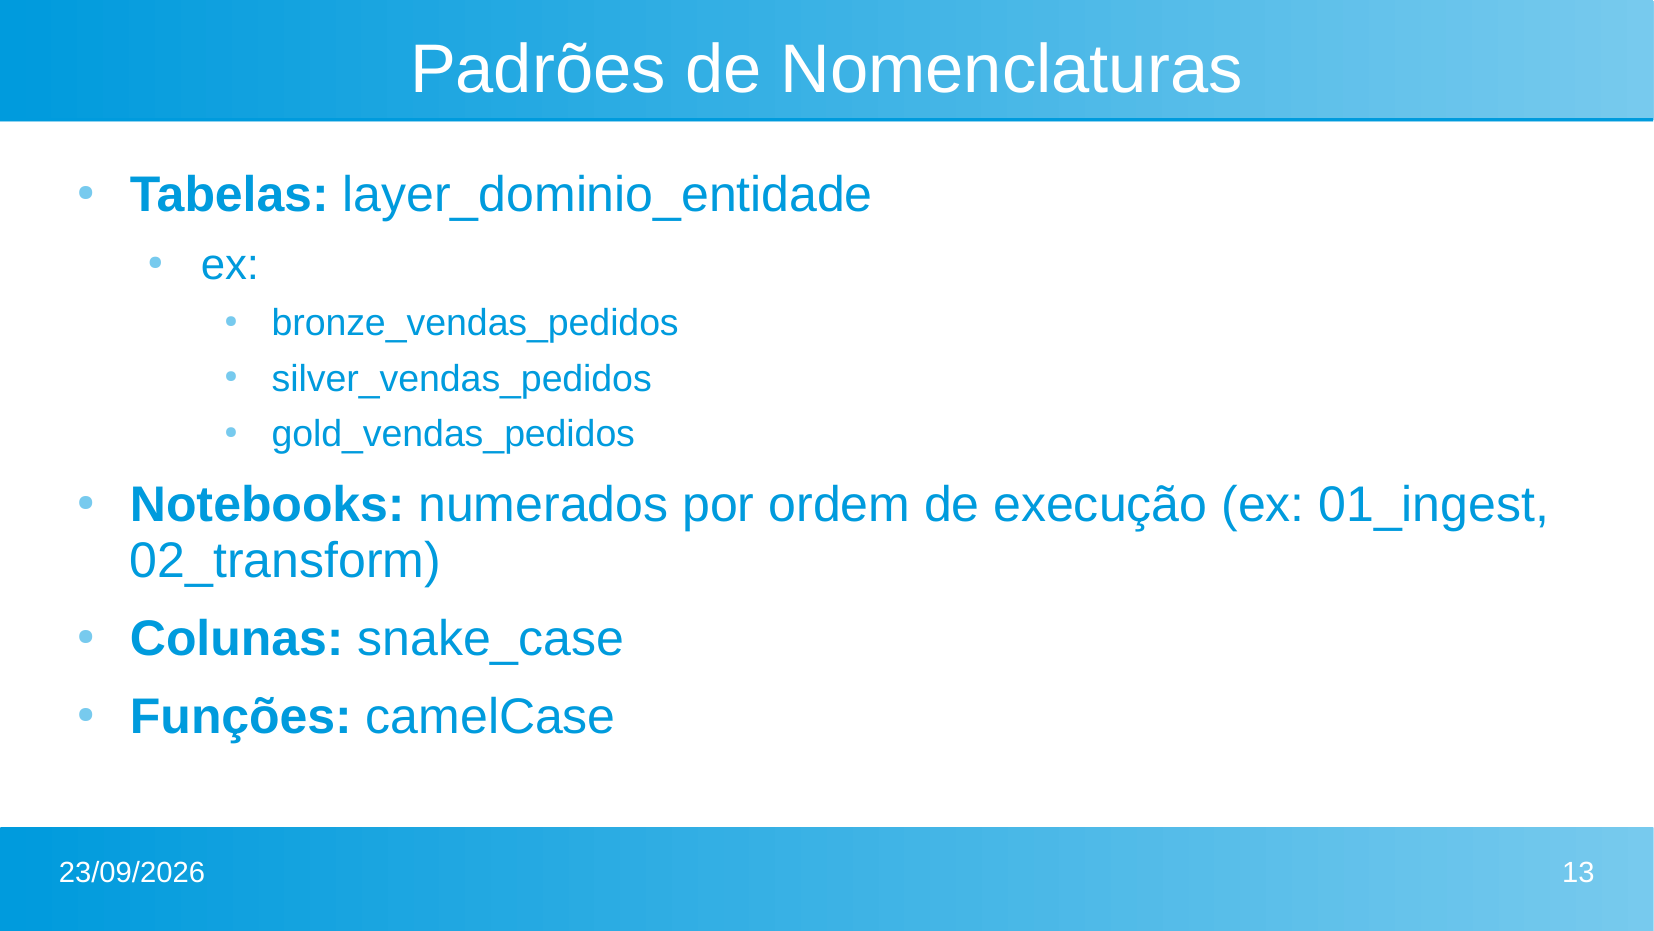

# Padrões de Nomenclaturas
Tabelas: layer_dominio_entidade
ex:
bronze_vendas_pedidos
silver_vendas_pedidos
gold_vendas_pedidos
Notebooks: numerados por ordem de execução (ex: 01_ingest, 02_transform)
Colunas: snake_case
Funções: camelCase
13